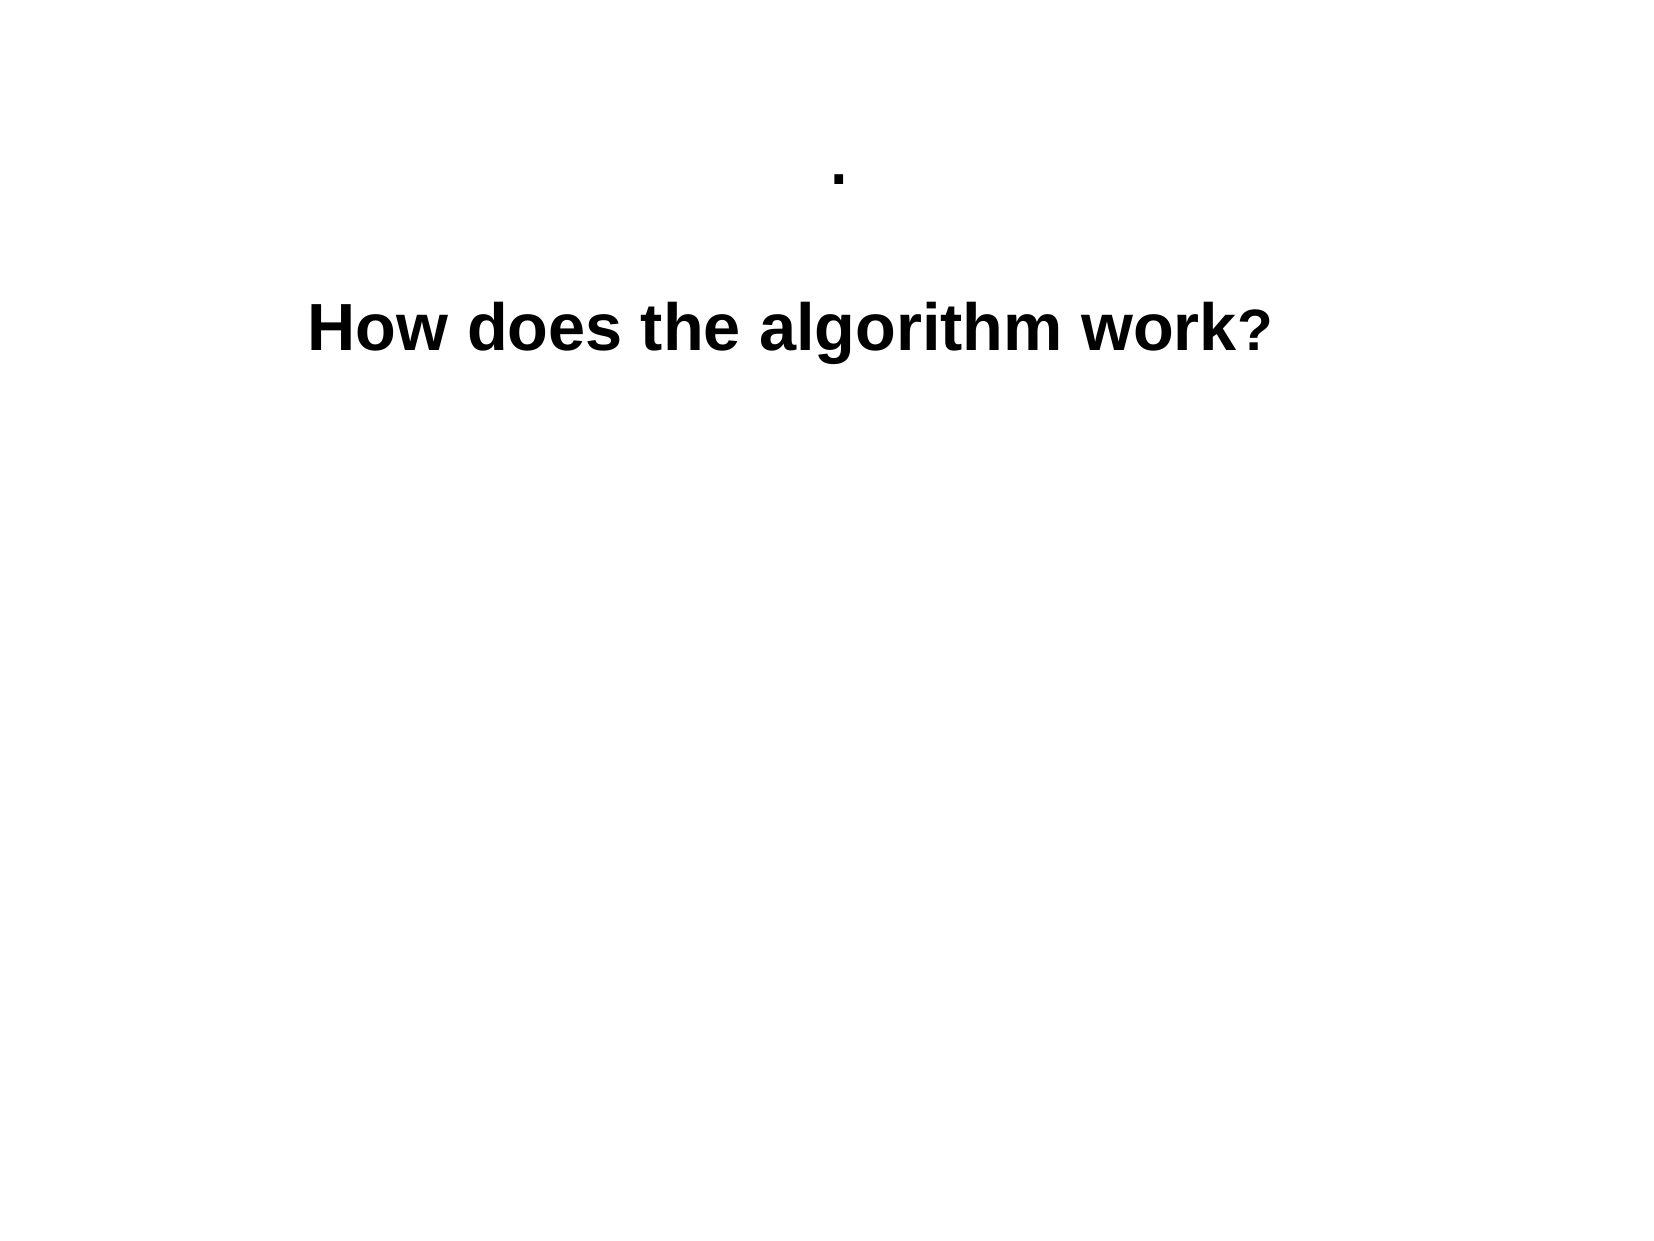

# .
 			How does the algorithm work?